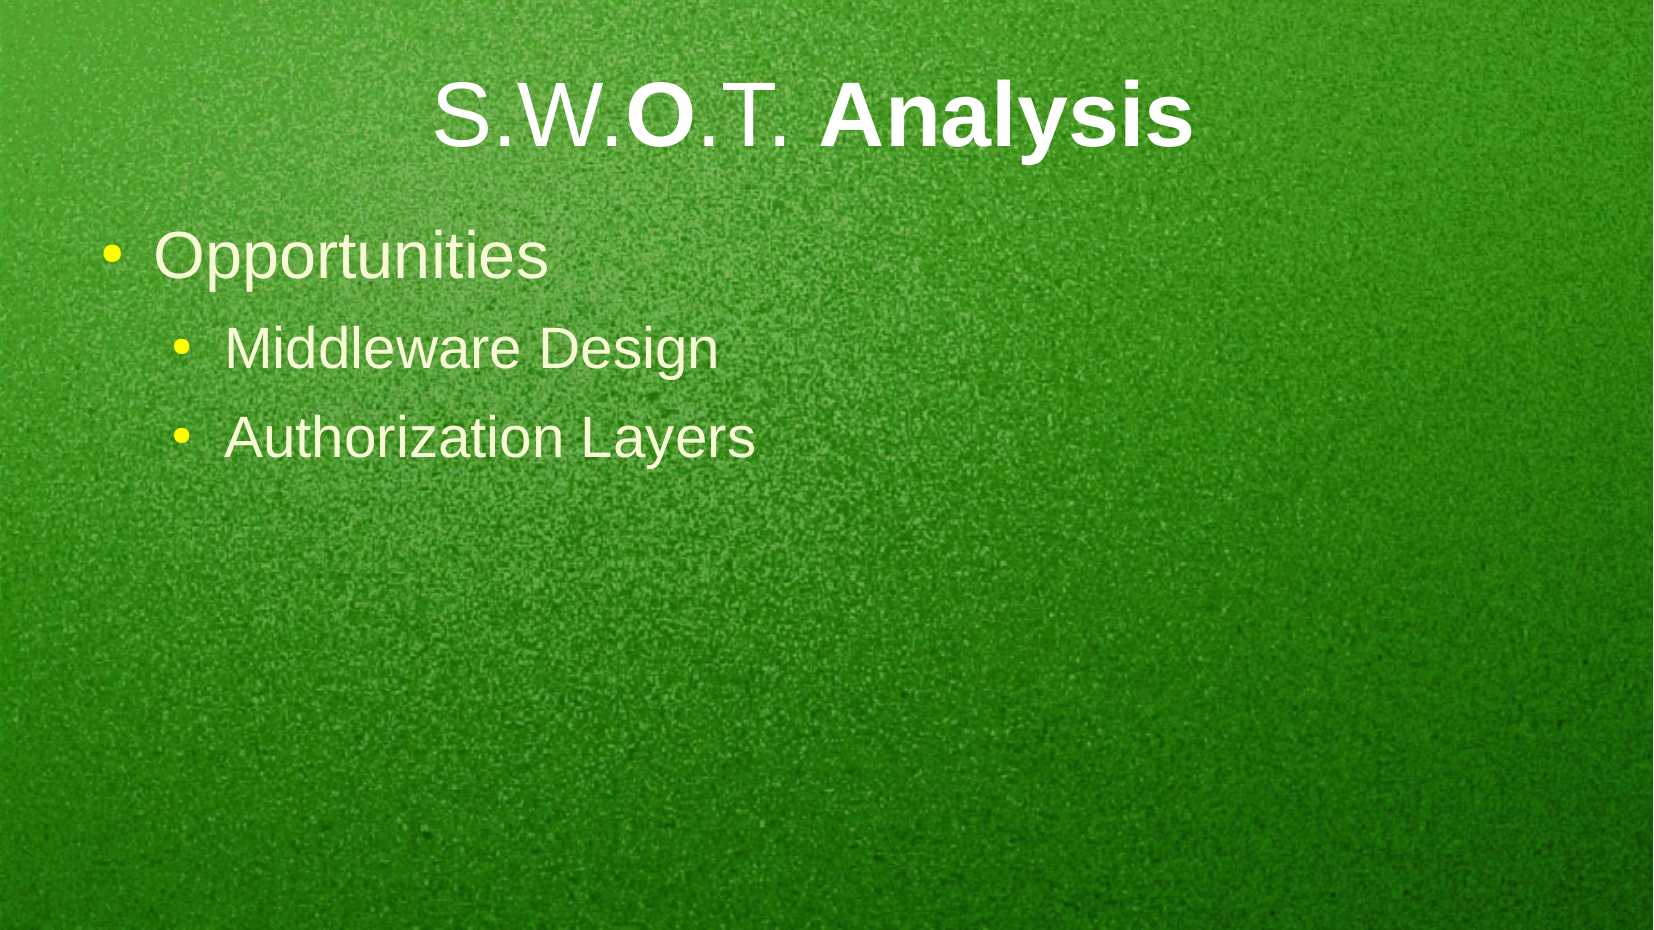

#
S.W.O.T. Analysis
Opportunities
Middleware Design
Authorization Layers